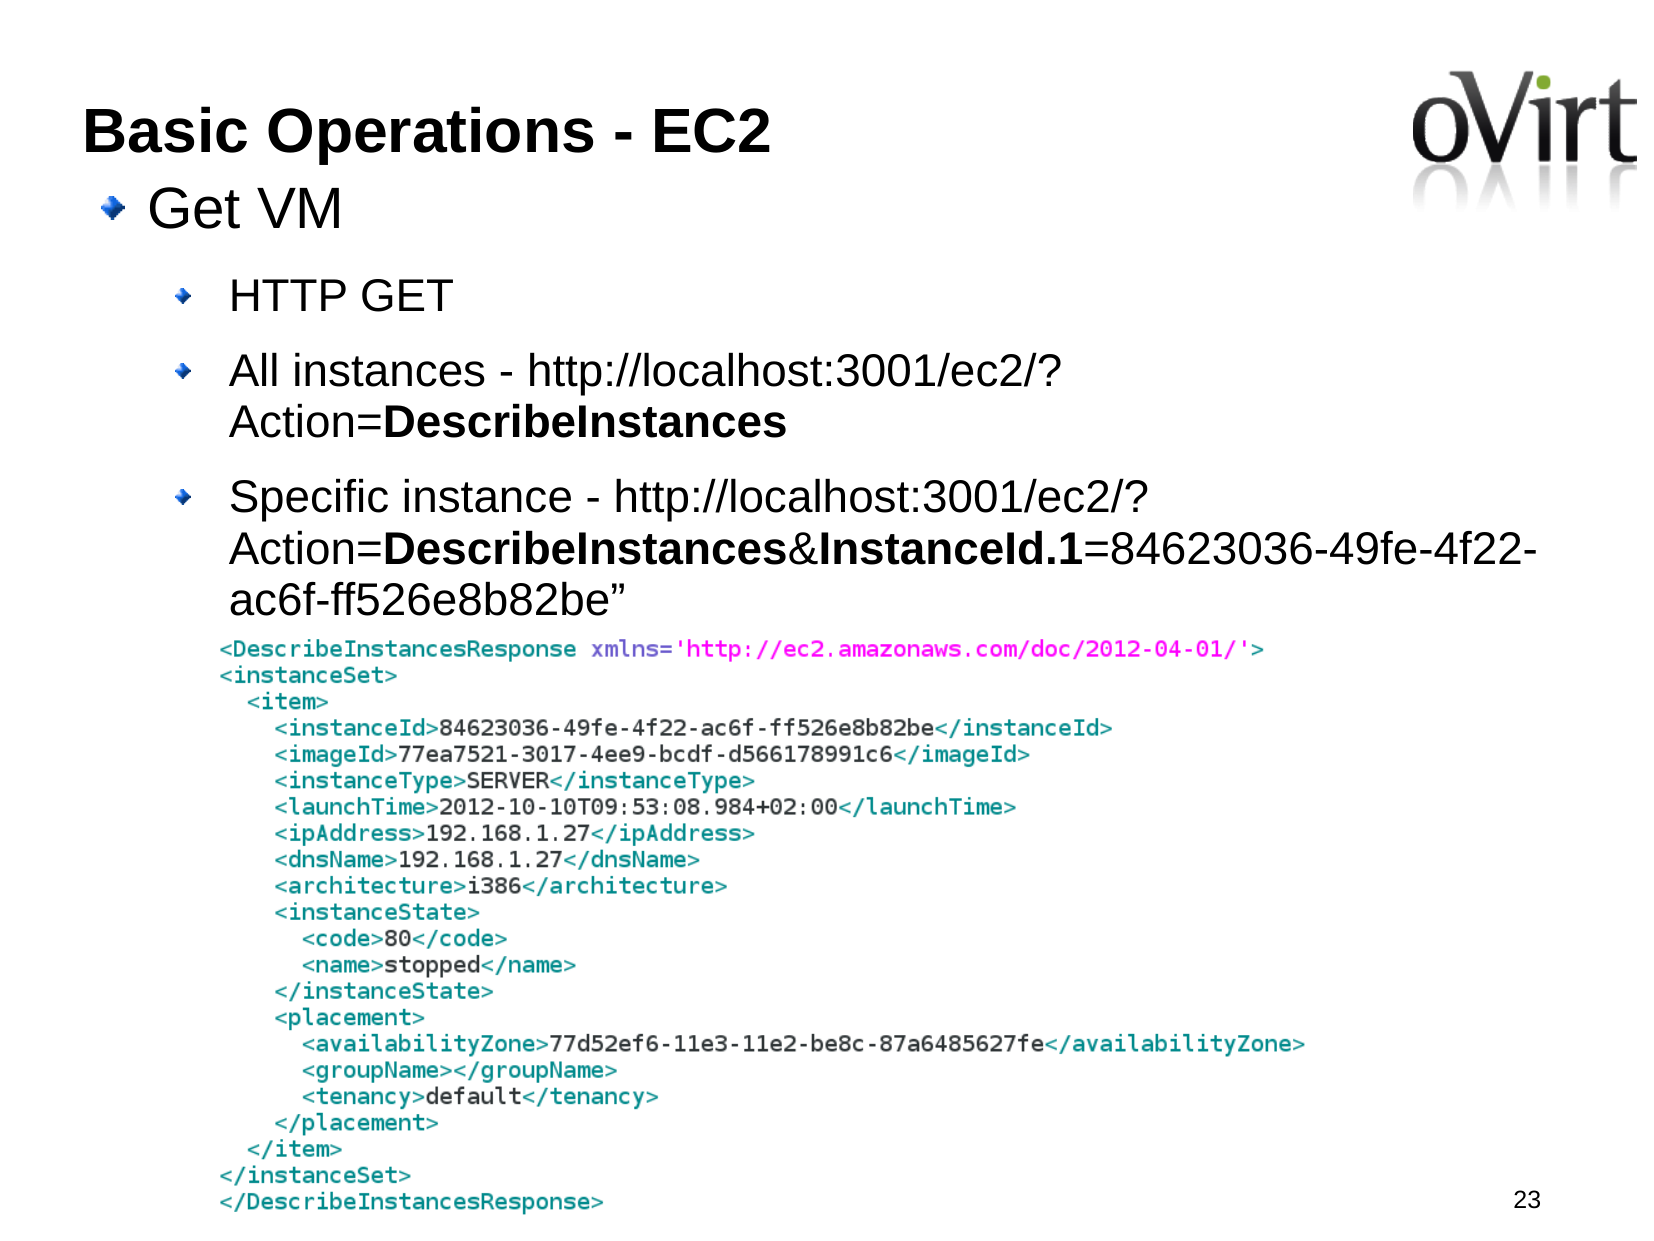

# Basic Operations - EC2
Get VM
HTTP GET
All instances - http://localhost:3001/ec2/?Action=DescribeInstances
Specific instance - http://localhost:3001/ec2/?Action=DescribeInstances&InstanceId.1=84623036-49fe-4f22-ac6f-ff526e8b82be”